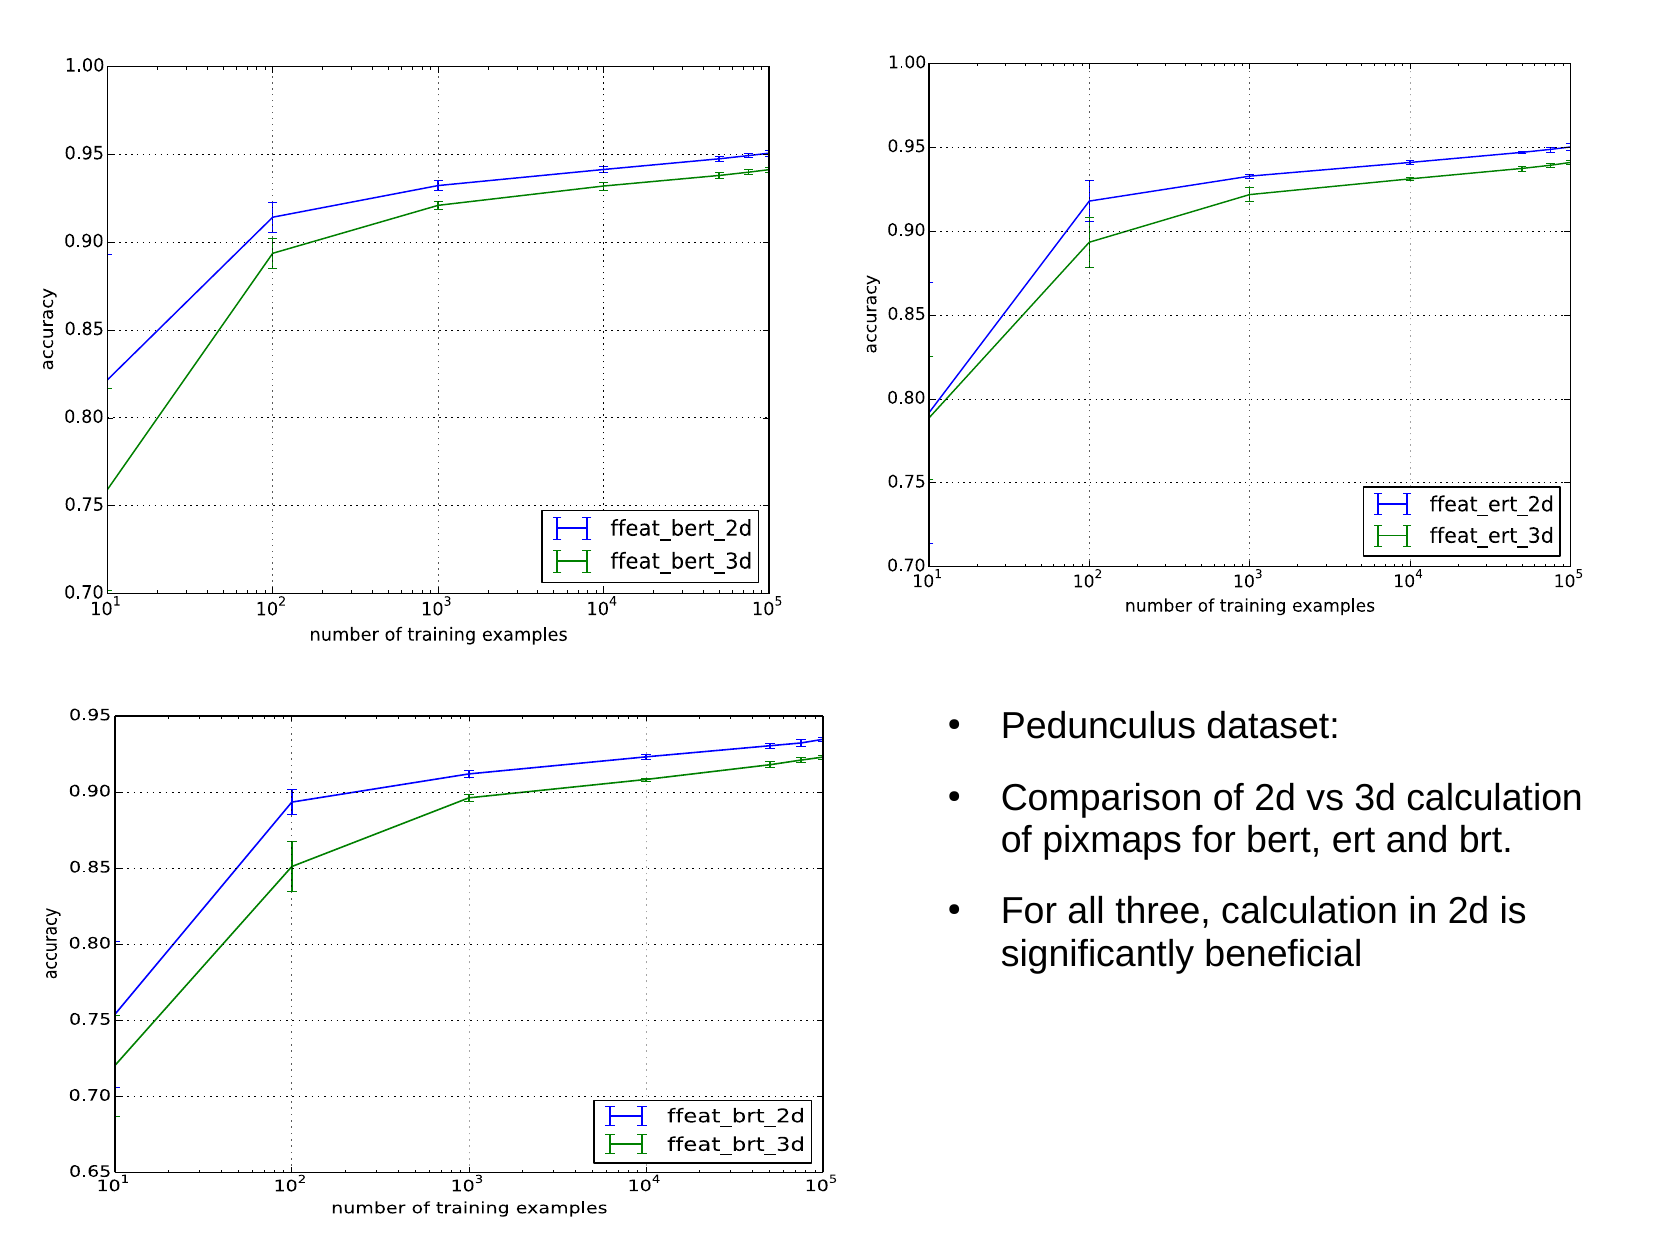

# Pedunculus dataset:
Comparison of 2d vs 3d calculation of pixmaps for bert, ert and brt.
For all three, calculation in 2d is significantly beneficial